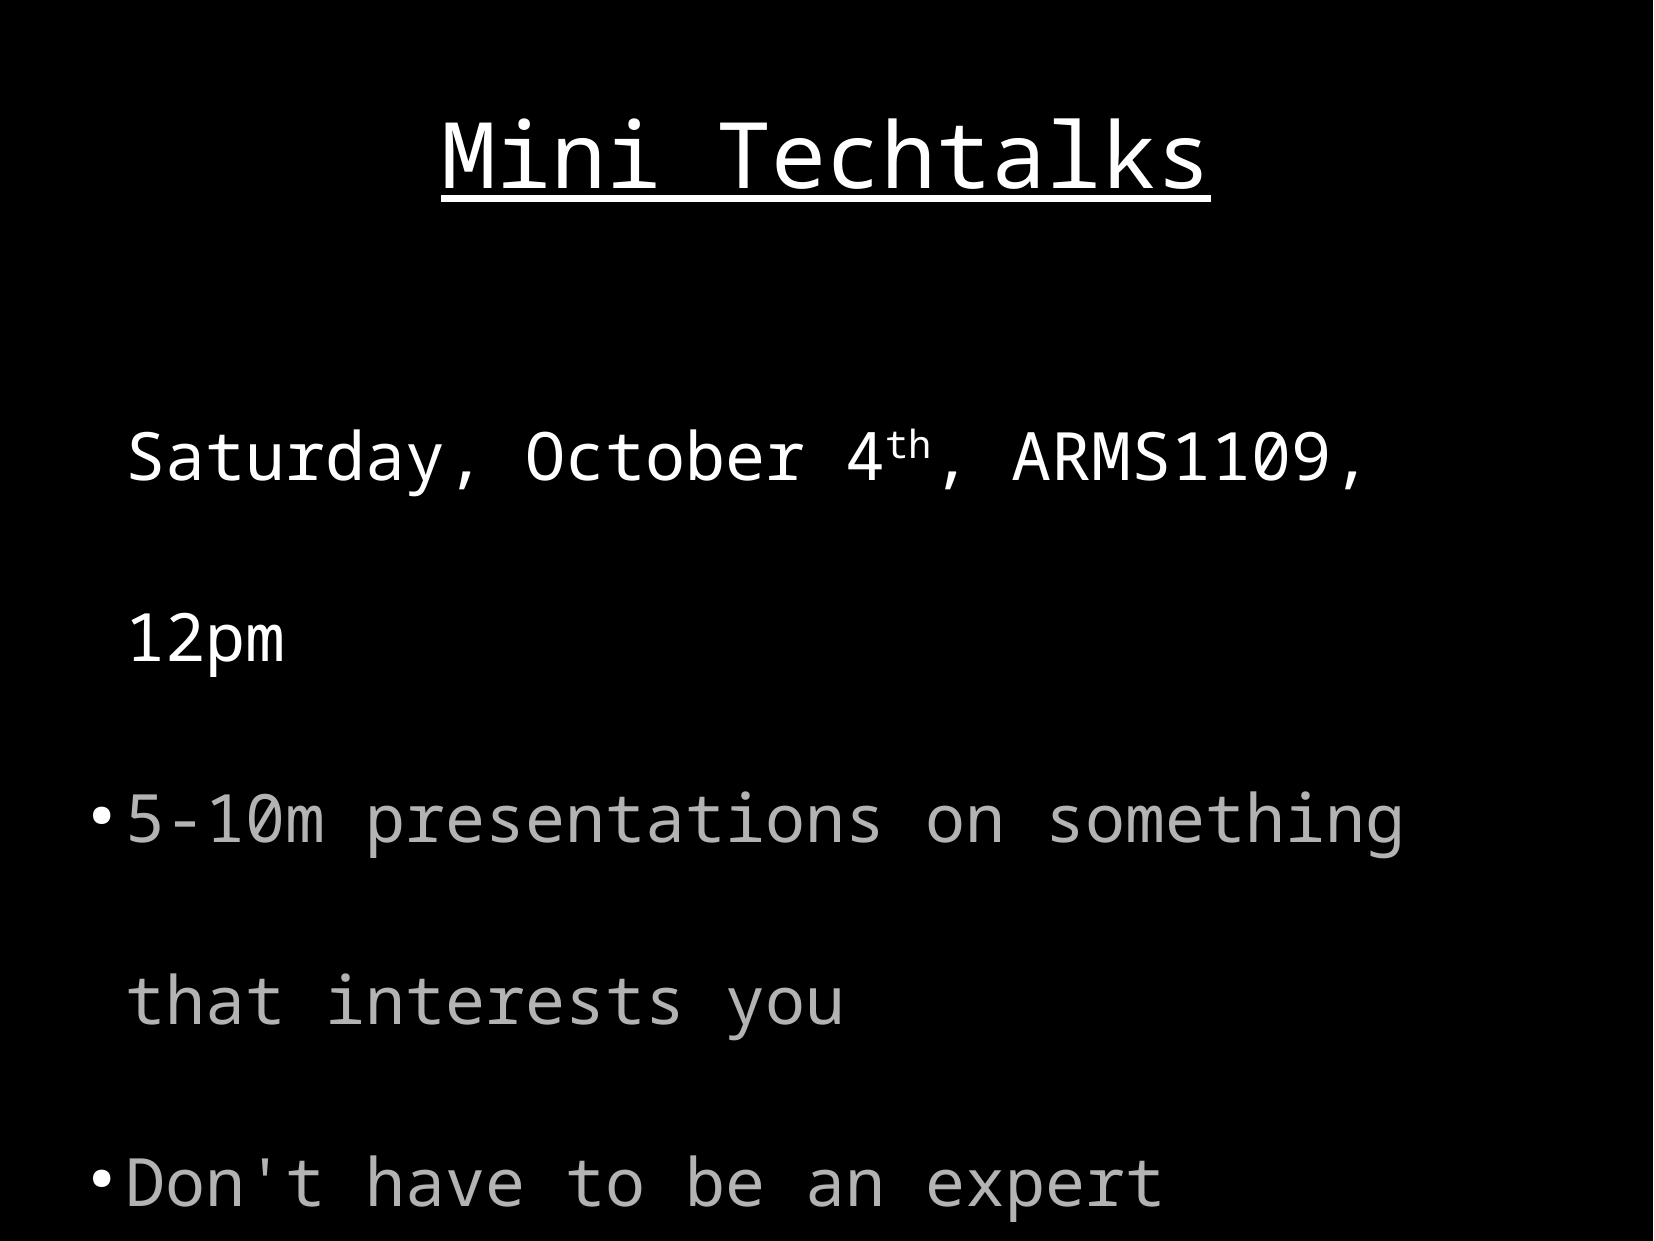

# Mini Techtalks
Saturday, October 4th, ARMS1109, 12pm
5-10m presentations on something that interests you
Don't have to be an expert
topic ideas: Wine, Greasemonkey, Gimp